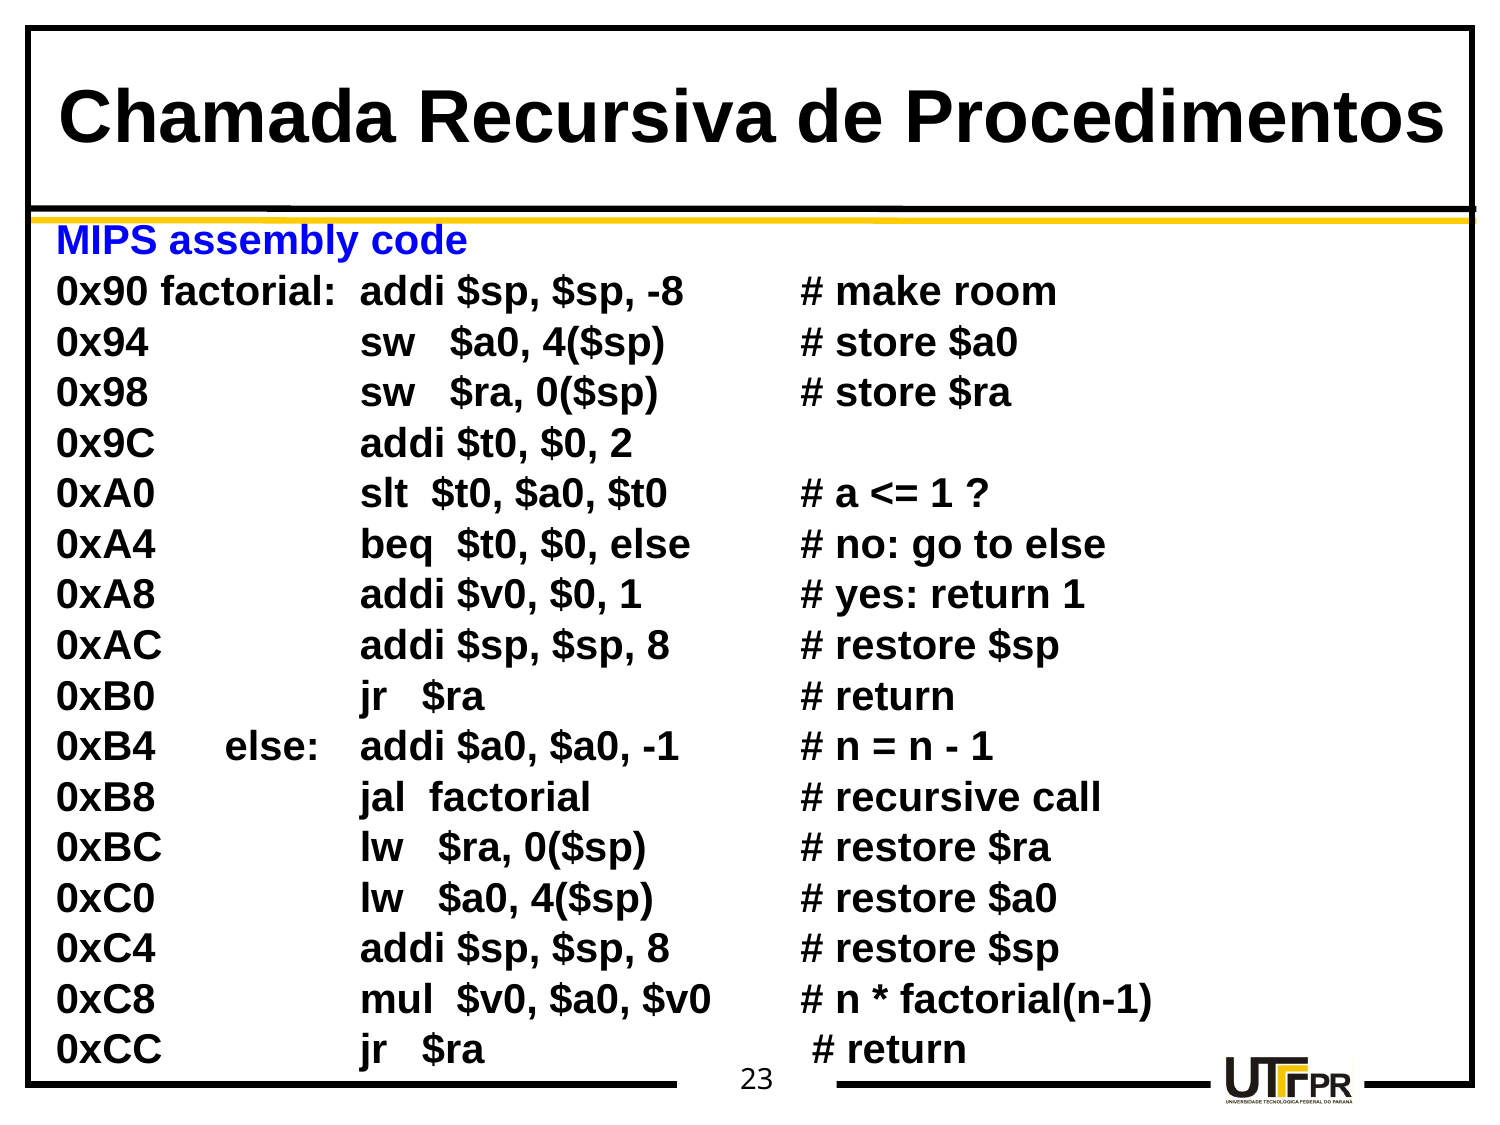

Chamada Recursiva de Procedimentos
# MIPS assembly code
0x90 factorial: addi $sp, $sp, -8 	# make room
0x94 	sw $a0, 4($sp) 	# store $a0
0x98 	sw $ra, 0($sp) 	# store $ra
0x9C 	addi $t0, $0, 2
0xA0 	slt $t0, $a0, $t0 	# a <= 1 ?
0xA4 	beq $t0, $0, else 	# no: go to else
0xA8 	addi $v0, $0, 1 	# yes: return 1
0xAC 	addi $sp, $sp, 8 	# restore $sp
0xB0 	jr $ra 		# return
0xB4 else: 	addi $a0, $a0, -1 	# n = n - 1
0xB8 	jal factorial 	# recursive call
0xBC 	lw $ra, 0($sp) 	# restore $ra
0xC0 	lw $a0, 4($sp) 	# restore $a0
0xC4 	addi $sp, $sp, 8 	# restore $sp
0xC8 	mul $v0, $a0, $v0 	# n * factorial(n-1)
0xCC 	jr $ra 		 # return